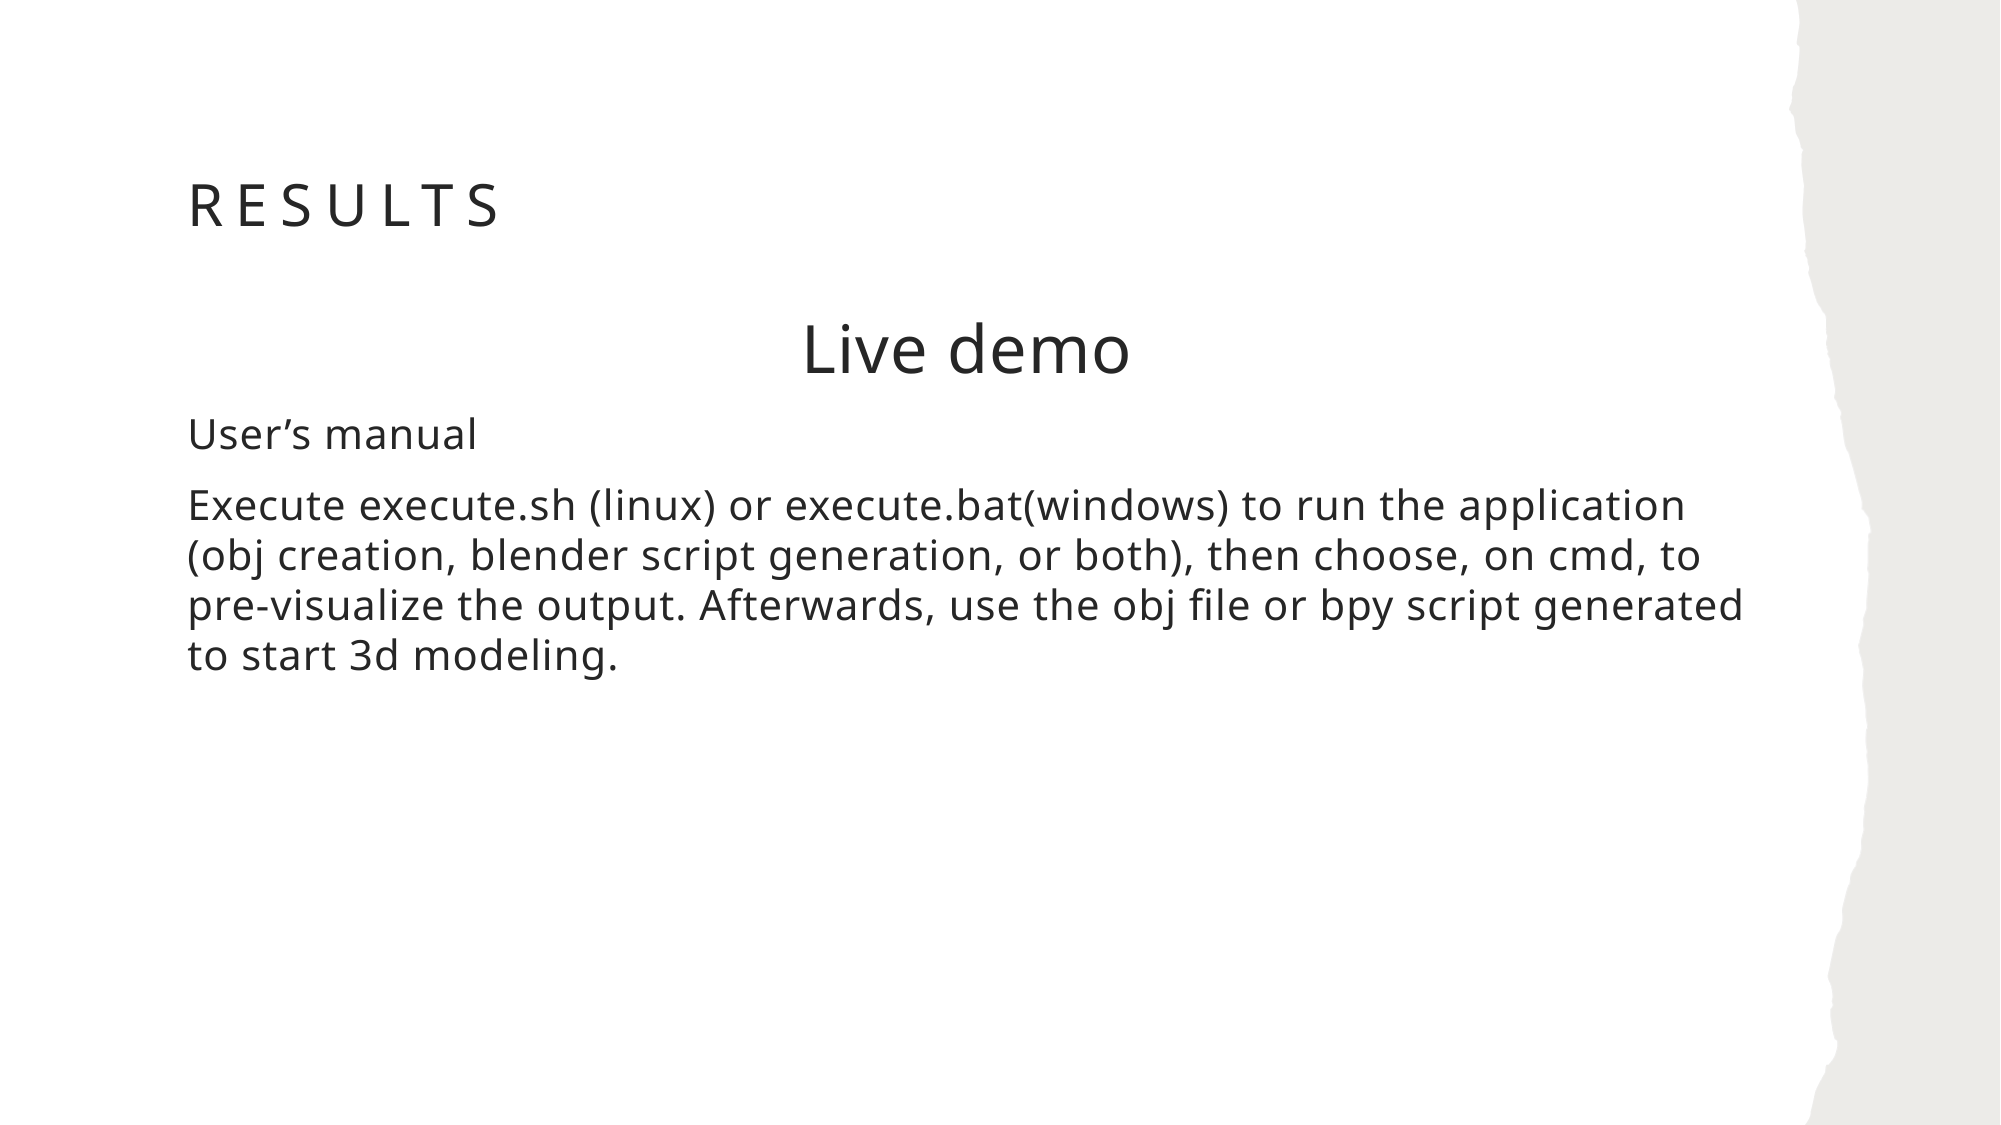

# results
Live demo
User’s manual
Execute execute.sh (linux) or execute.bat(windows) to run the application (obj creation, blender script generation, or both), then choose, on cmd, to pre-visualize the output. Afterwards, use the obj file or bpy script generated to start 3d modeling.